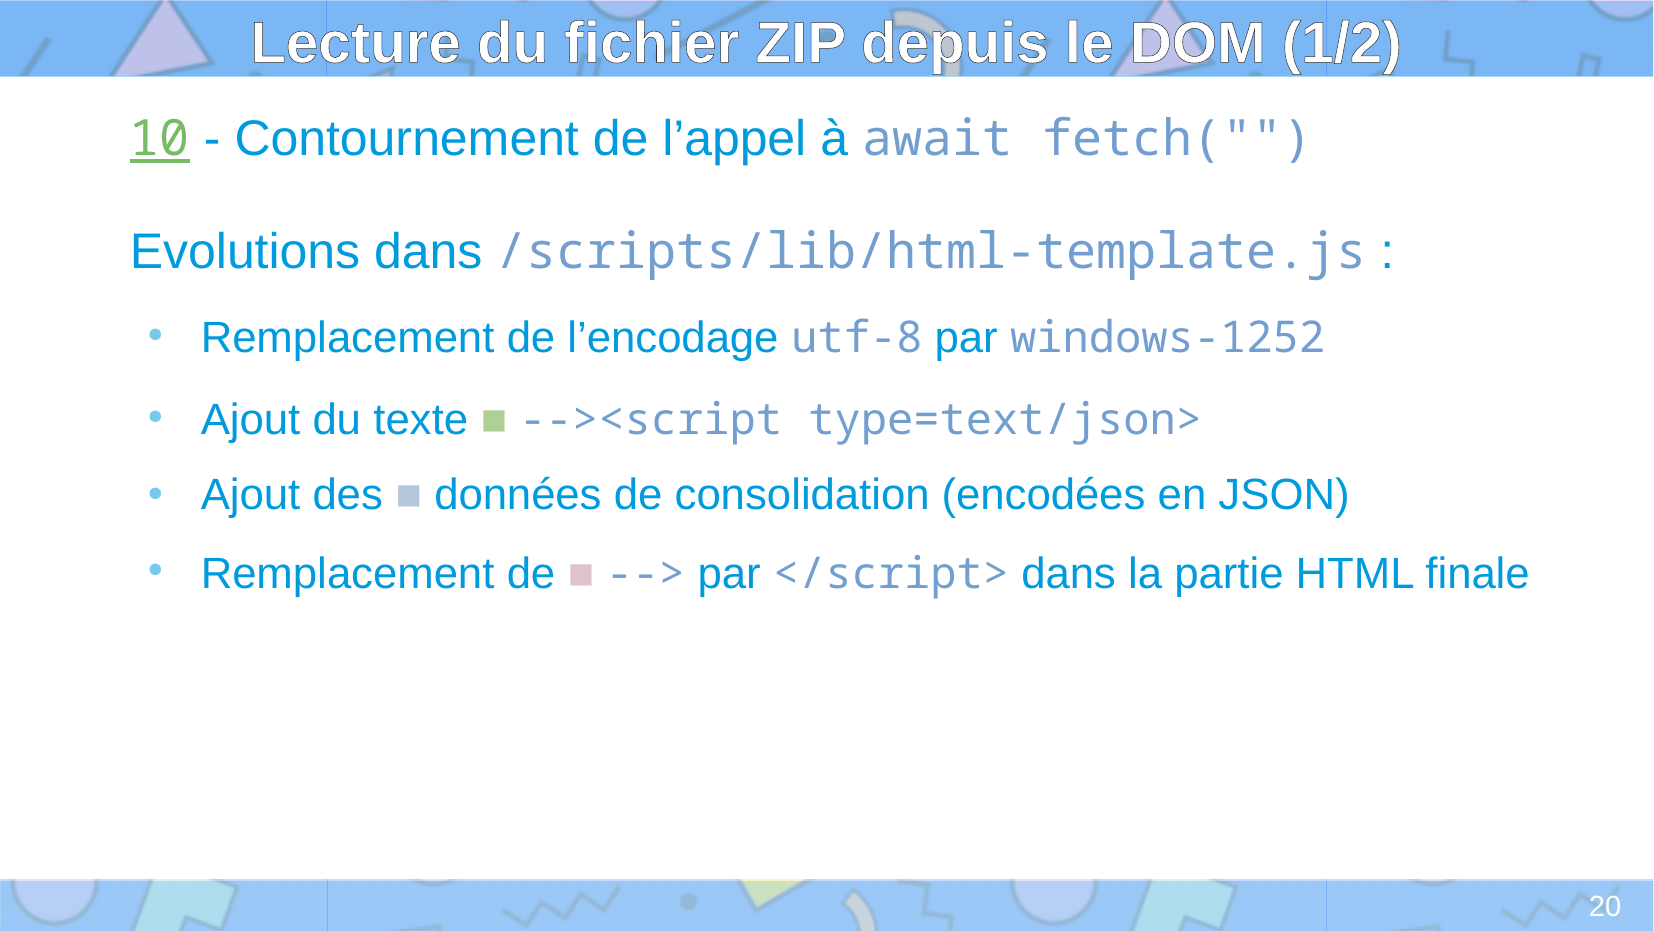

# Lecture du fichier ZIP depuis le DOM (1/2)
10 - Contournement de l’appel à await fetch("")
Evolutions dans /scripts/lib/html-template.js :
Remplacement de l’encodage utf-8 par windows-1252
Ajout du texte ■ --><script type=text/json>
Ajout des ■ données de consolidation (encodées en JSON)
Remplacement de ■ --> par </script> dans la partie HTML finale
20